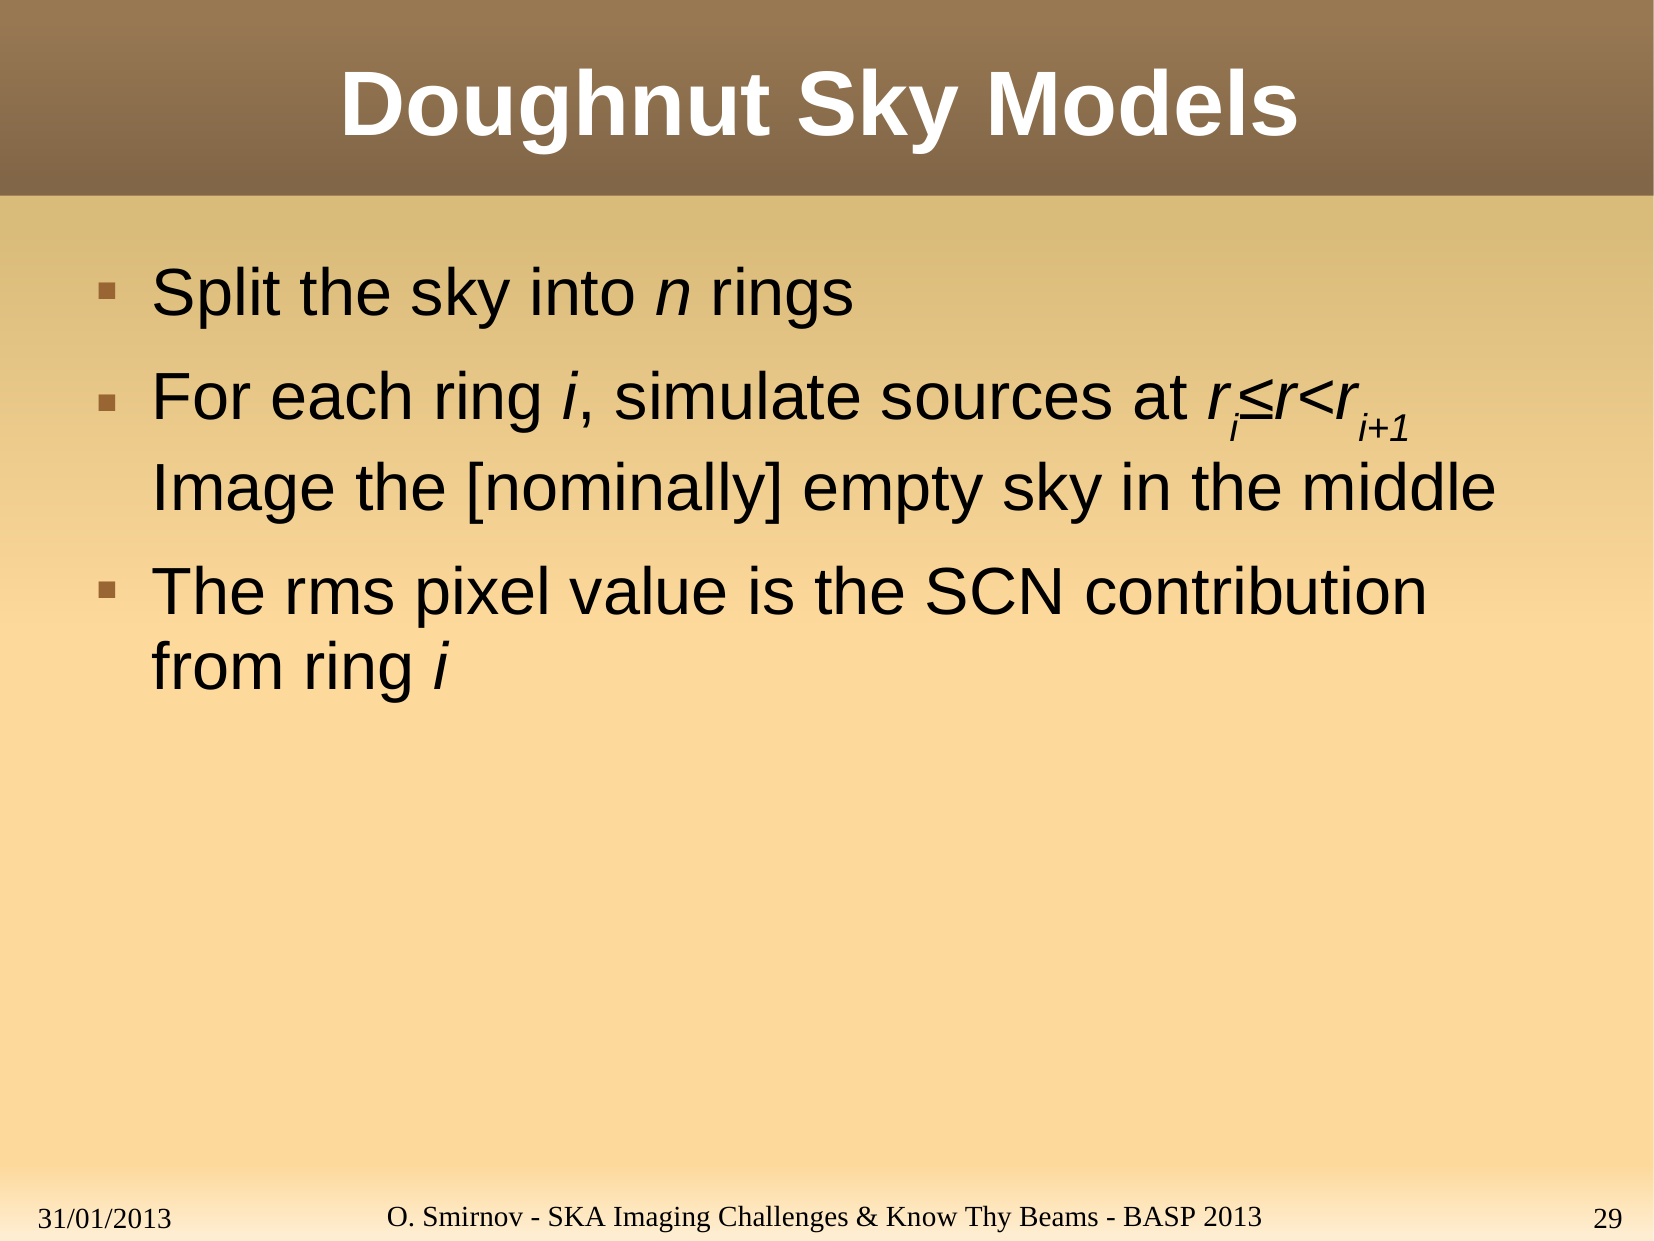

# Doughnut Sky Models
Split the sky into n rings
For each ring i, simulate sources at ri≤r<ri+1 Image the [nominally] empty sky in the middle
The rms pixel value is the SCN contribution from ring i
O. Smirnov - SKA Imaging Challenges & Know Thy Beams - BASP 2013
31/01/2013
29